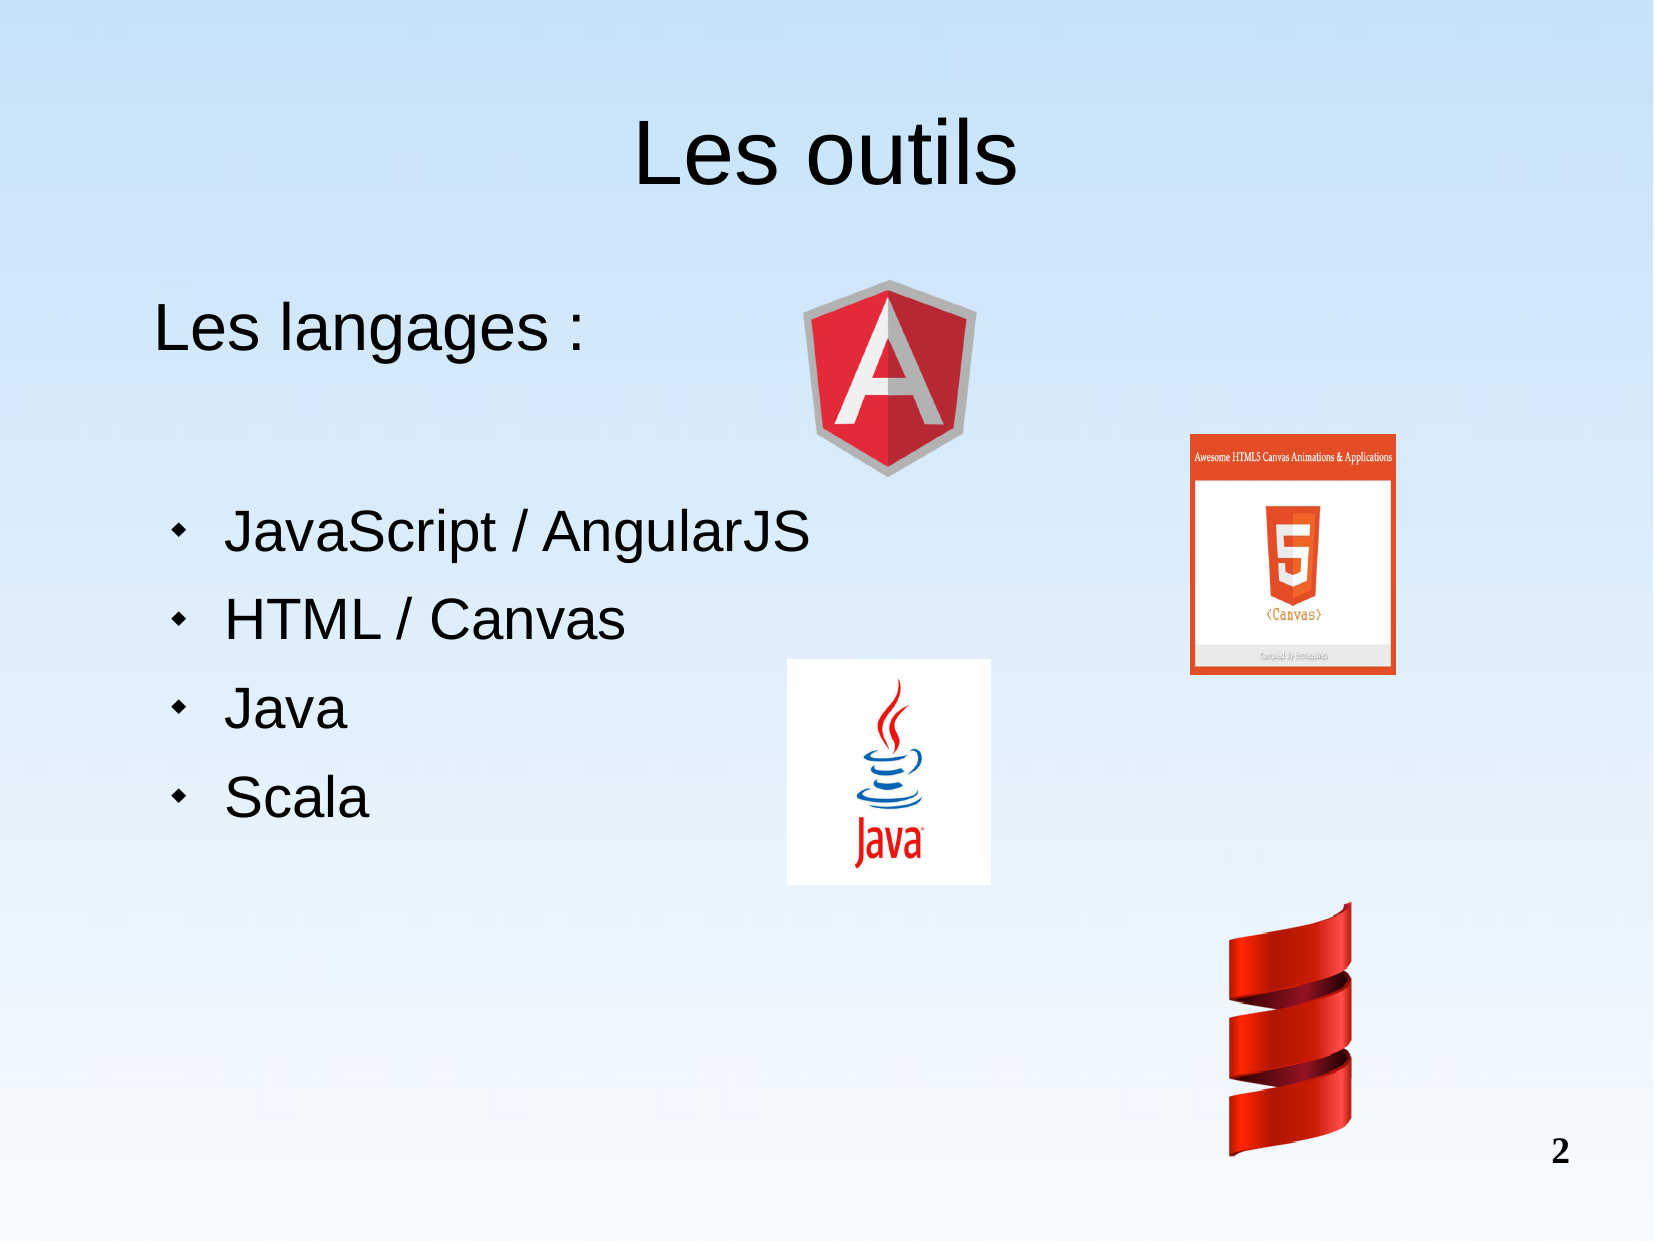

# Les outils
Les langages :
JavaScript / AngularJS
HTML / Canvas
Java
Scala
2